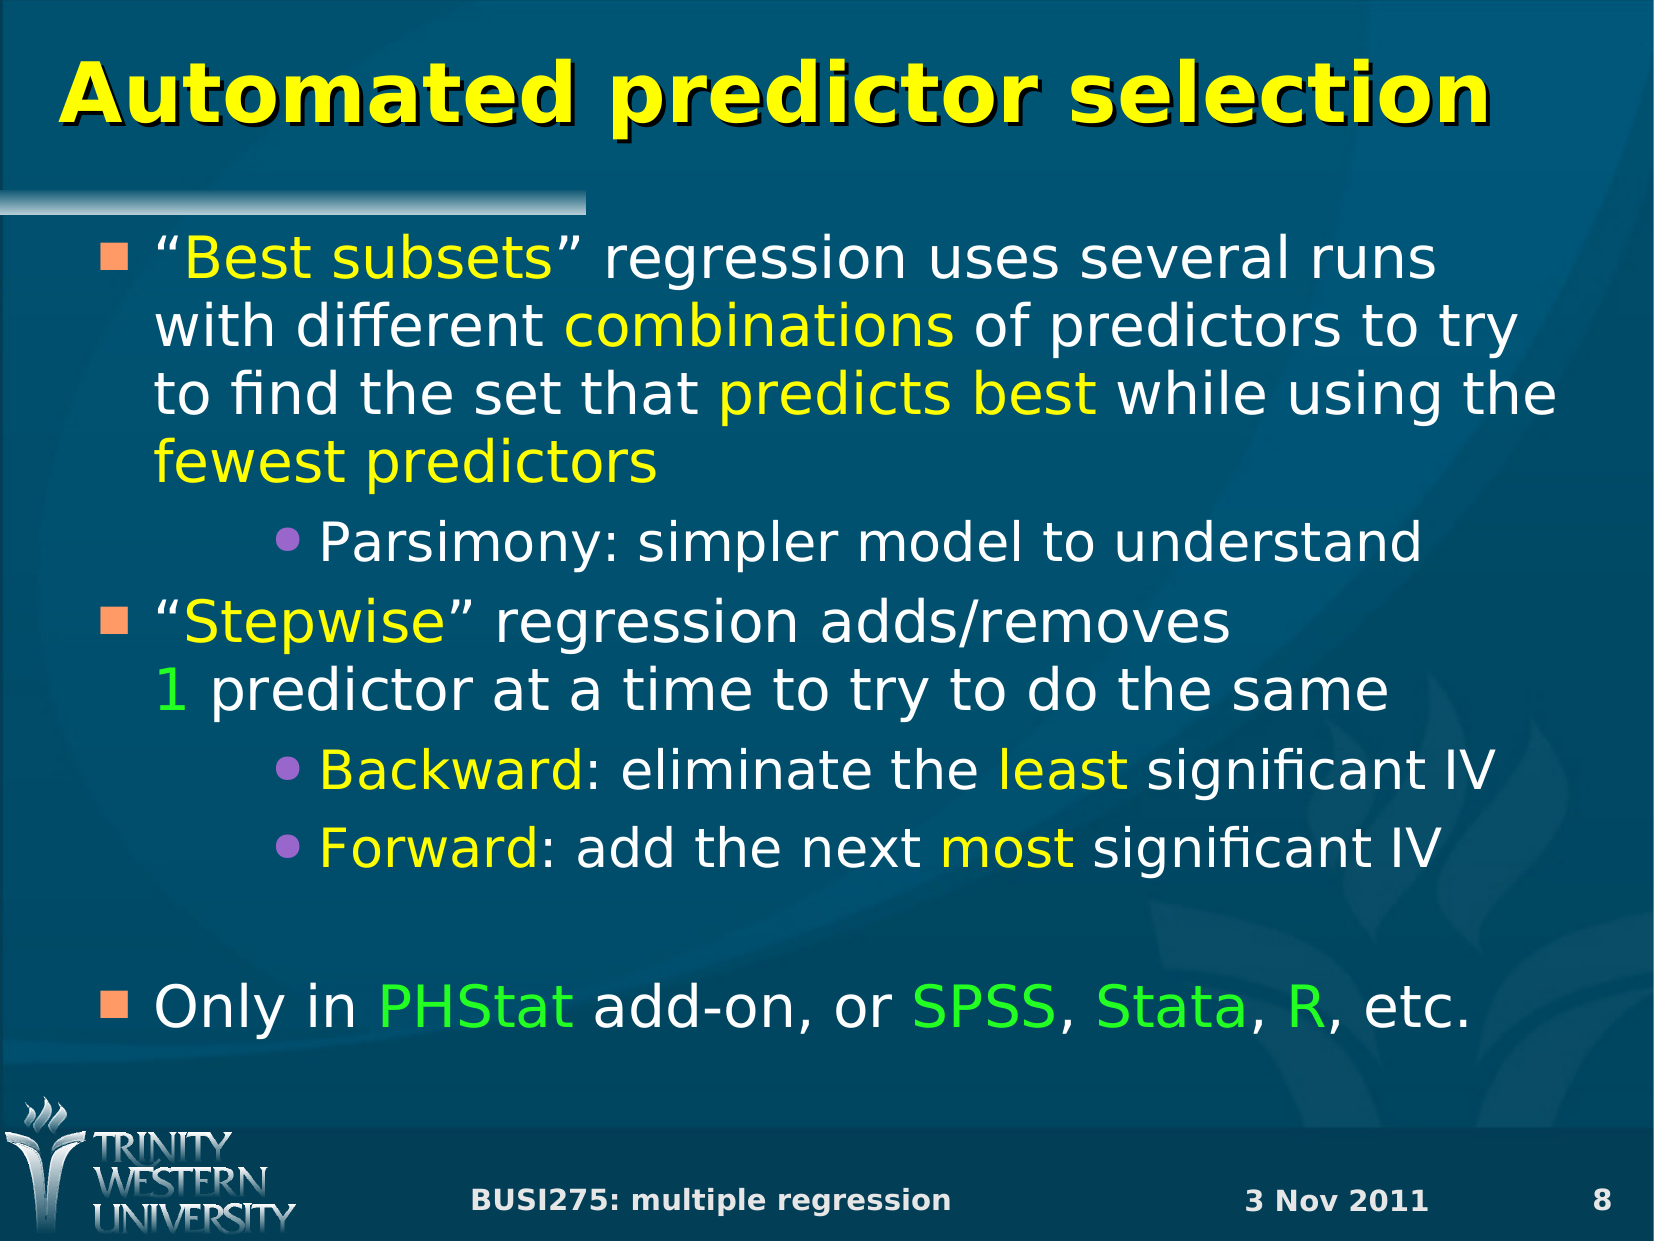

# Automated predictor selection
“Best subsets” regression uses several runs with different combinations of predictors to try to find the set that predicts best while using the fewest predictors
Parsimony: simpler model to understand
“Stepwise” regression adds/removes
1 predictor at a time to try to do the same
Backward: eliminate the least significant IV
Forward: add the next most significant IV
Only in PHStat add-on, or SPSS, Stata, R, etc.
BUSI275: multiple regression
3 Nov 2011
8